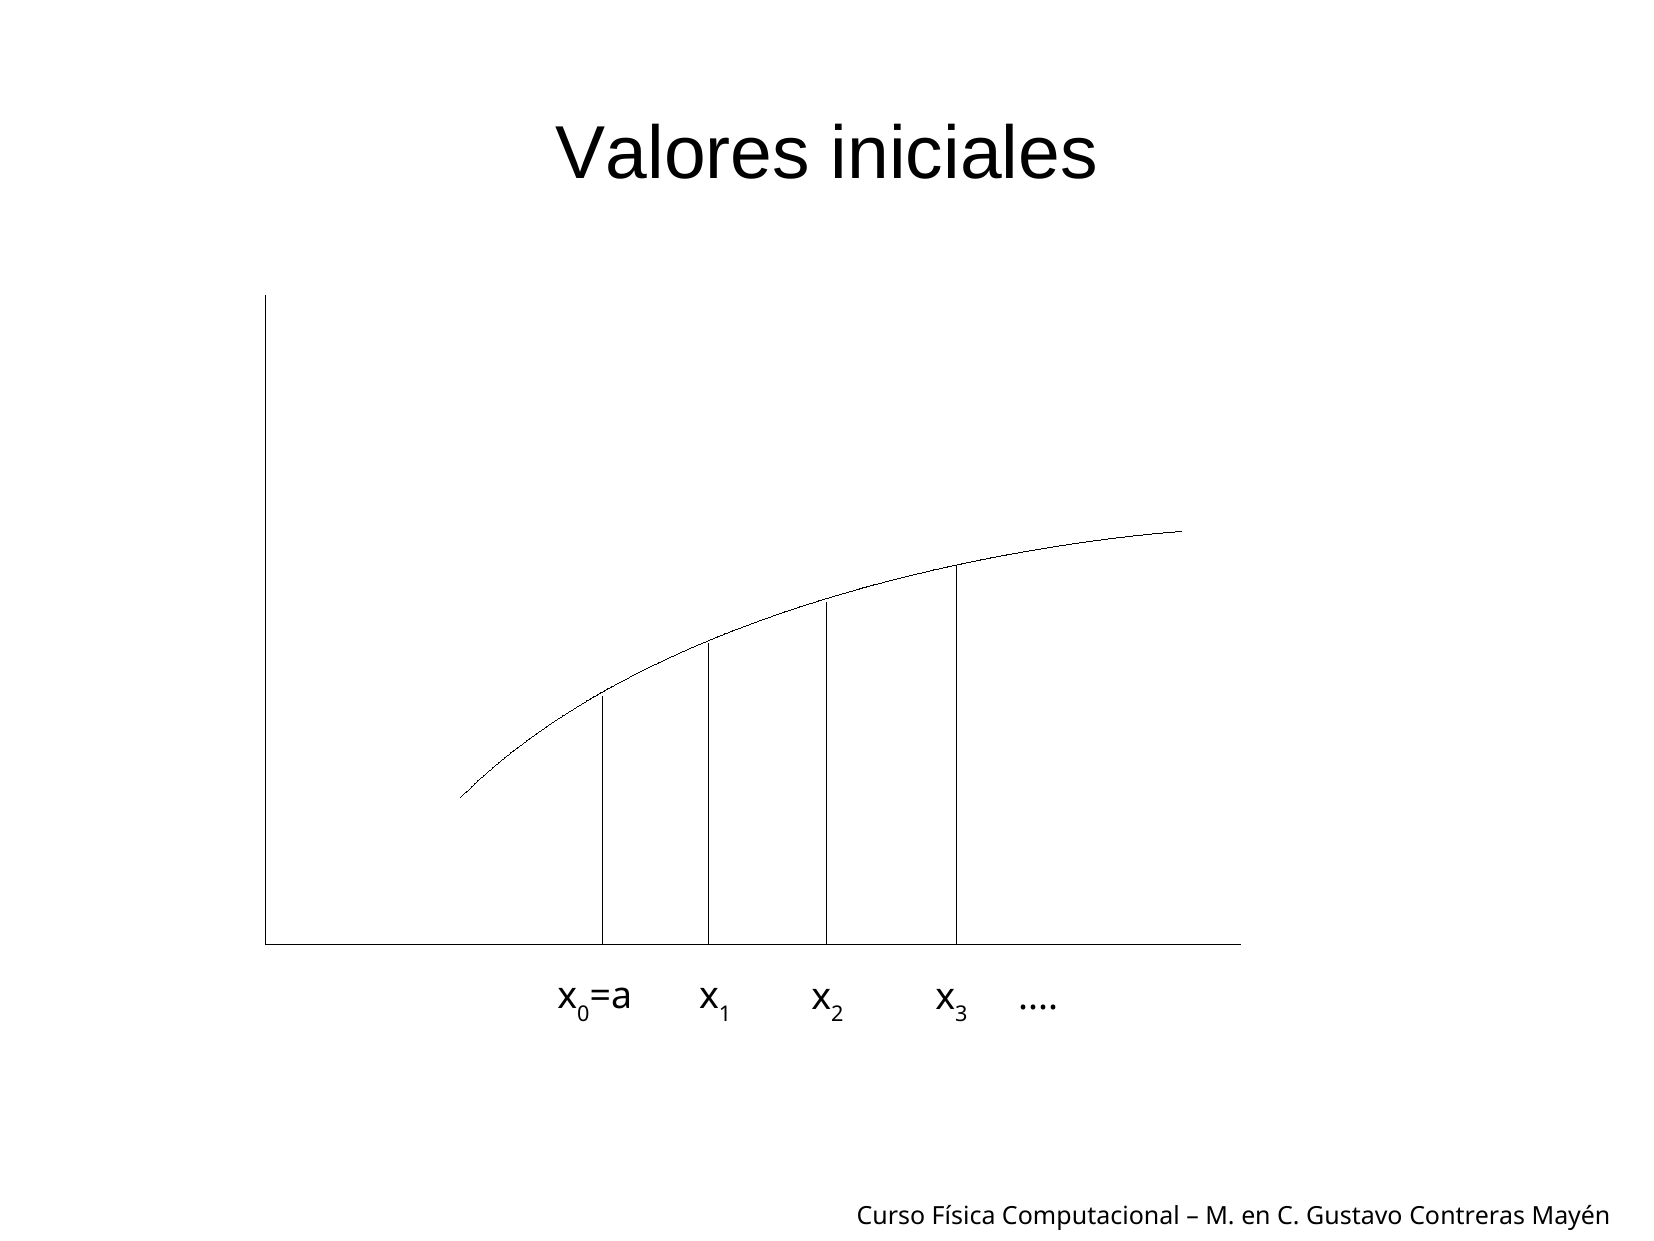

# Valores iniciales
x0=a
x1
x2
x3
....